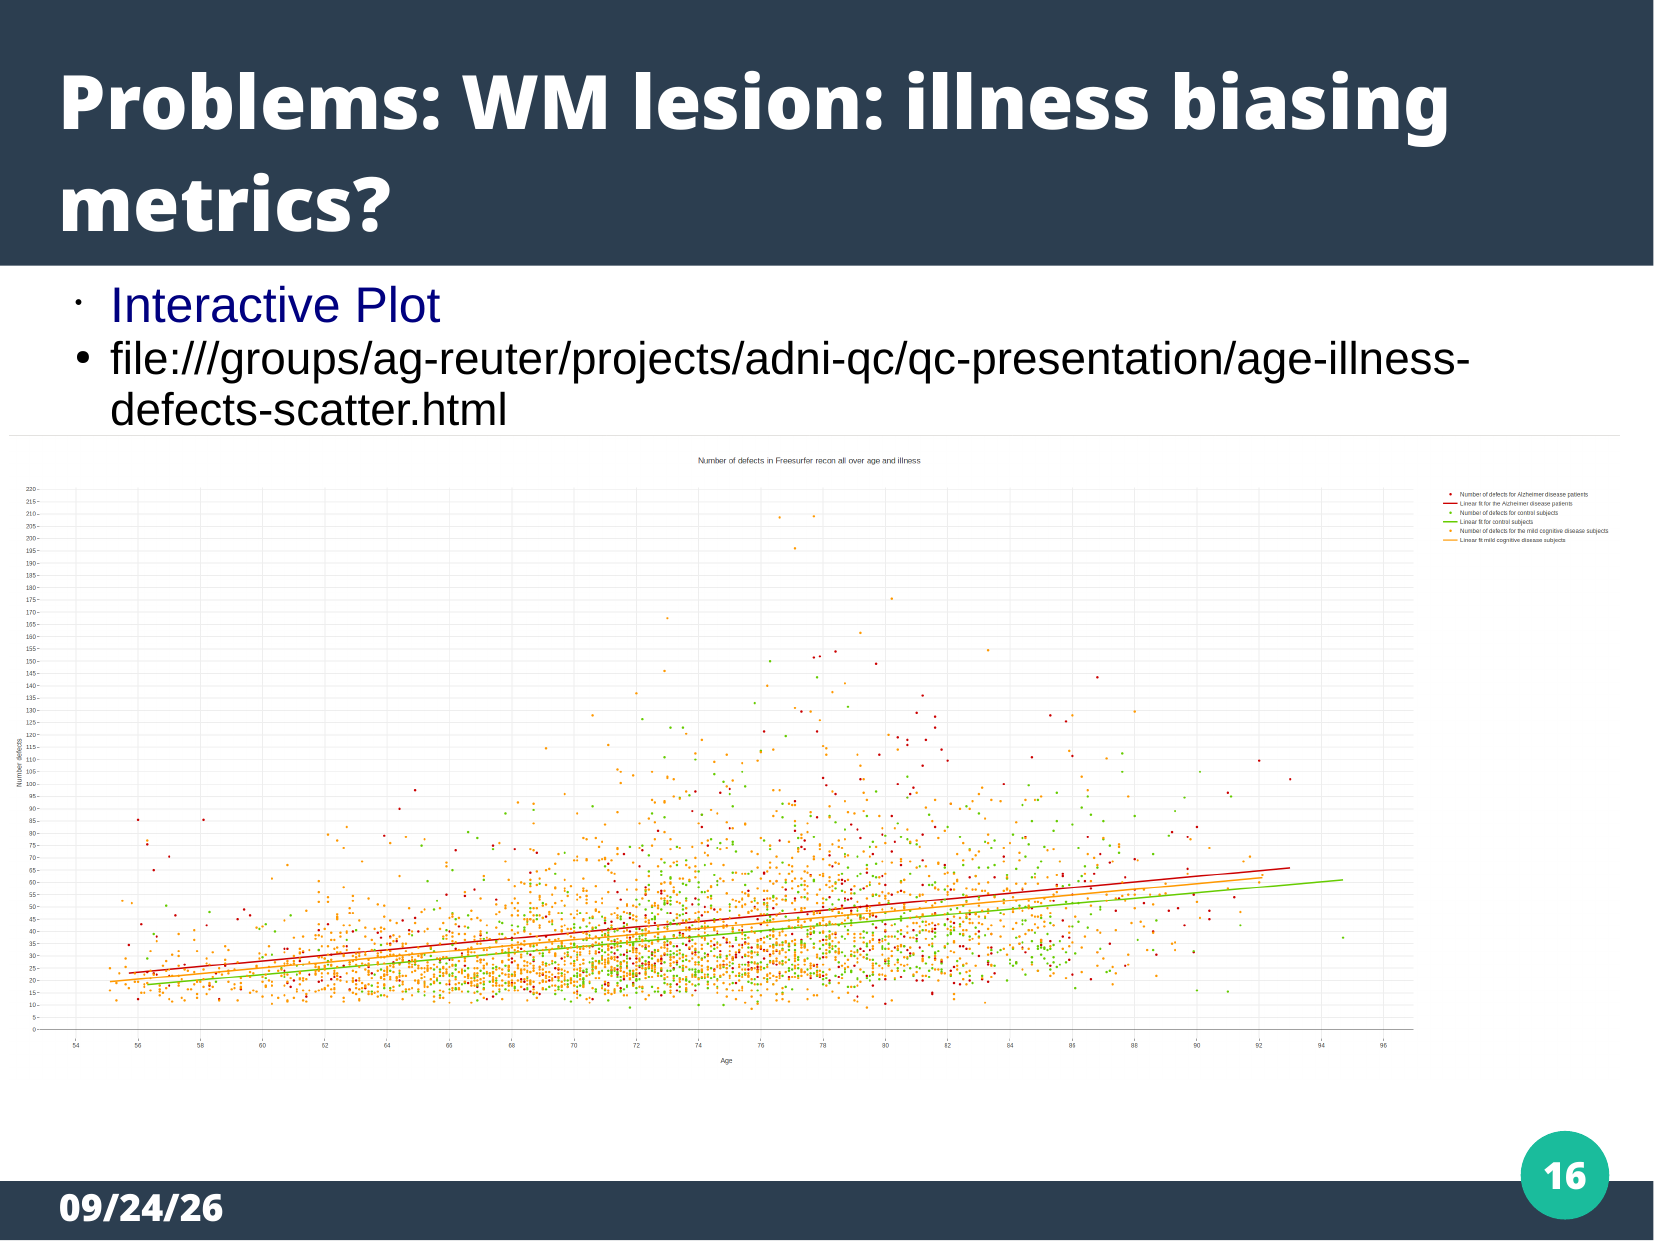

# Problems: WM lesion: illness biasing metrics?
Interactive Plot
file:///groups/ag-reuter/projects/adni-qc/qc-presentation/age-illness-defects-scatter.html
16